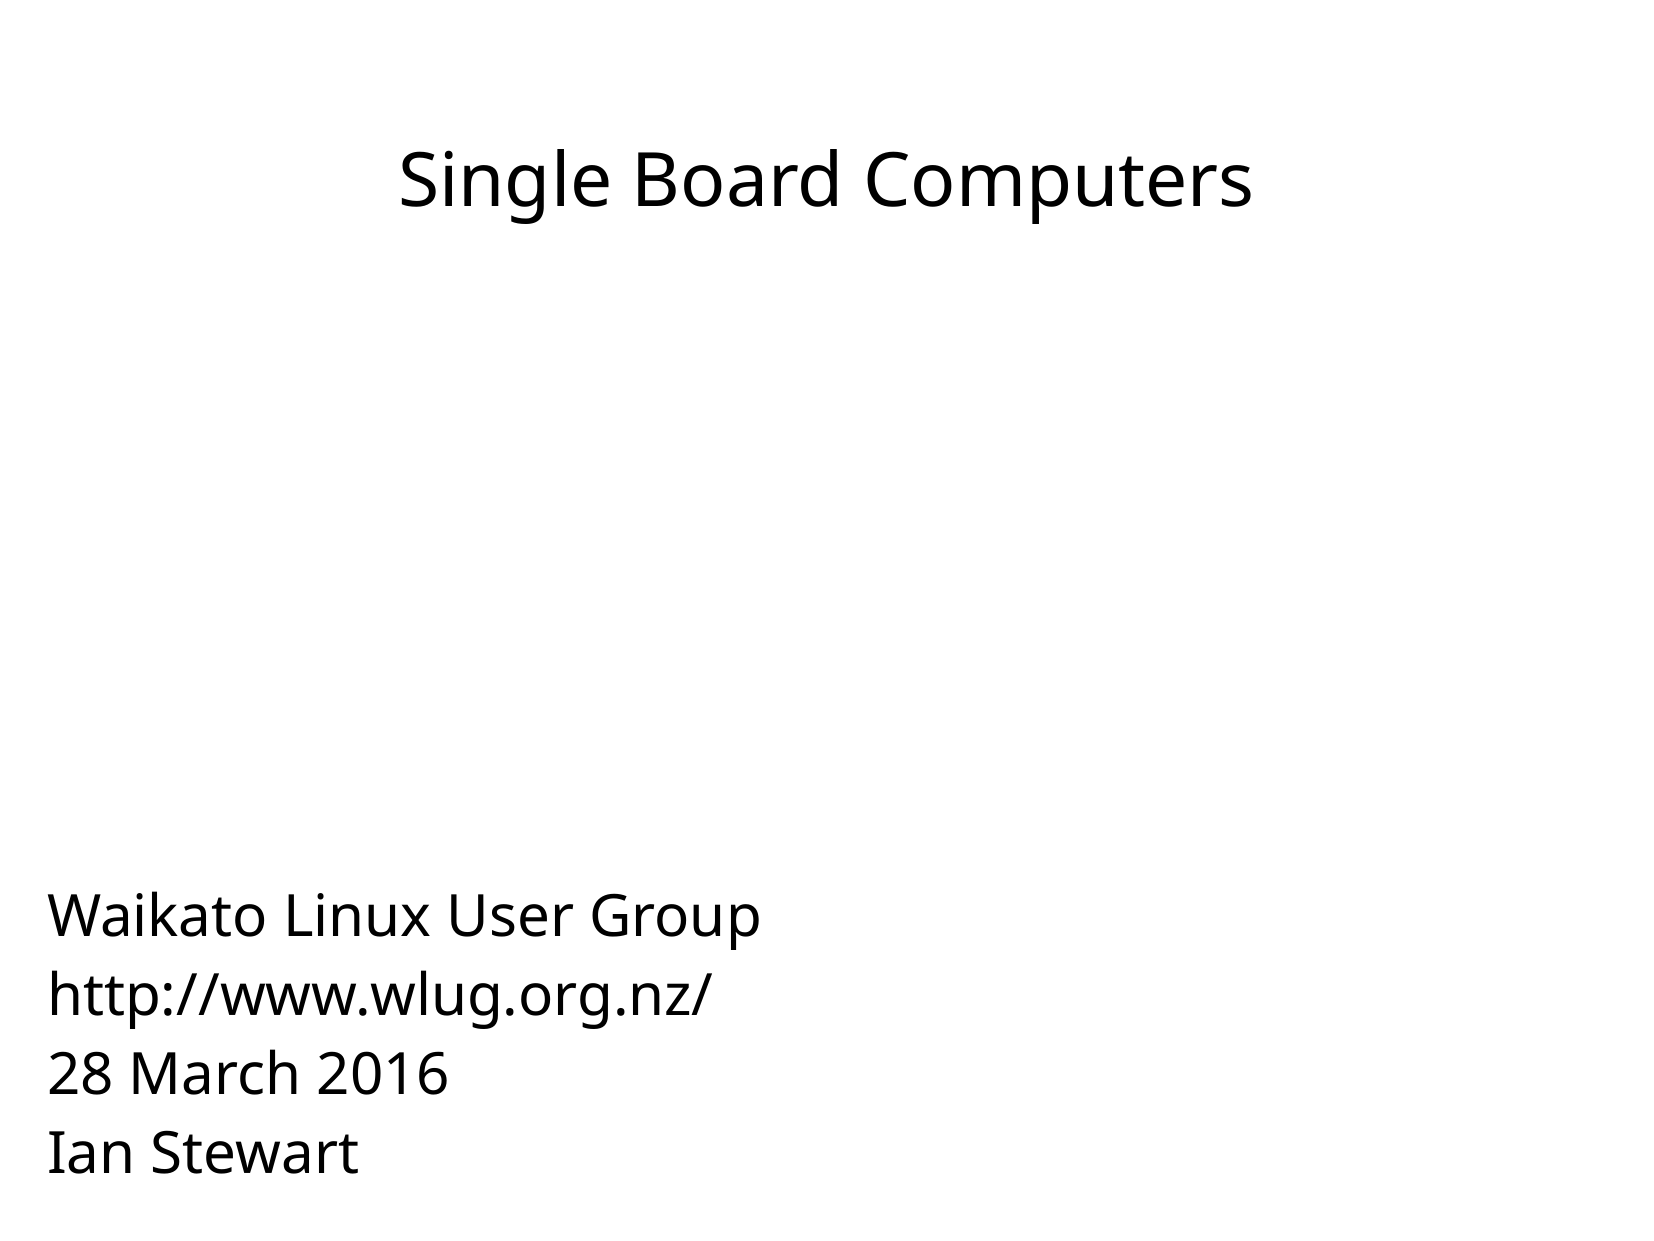

# Single Board Computers
Waikato Linux User Group
http://www.wlug.org.nz/
28 March 2016
Ian Stewart